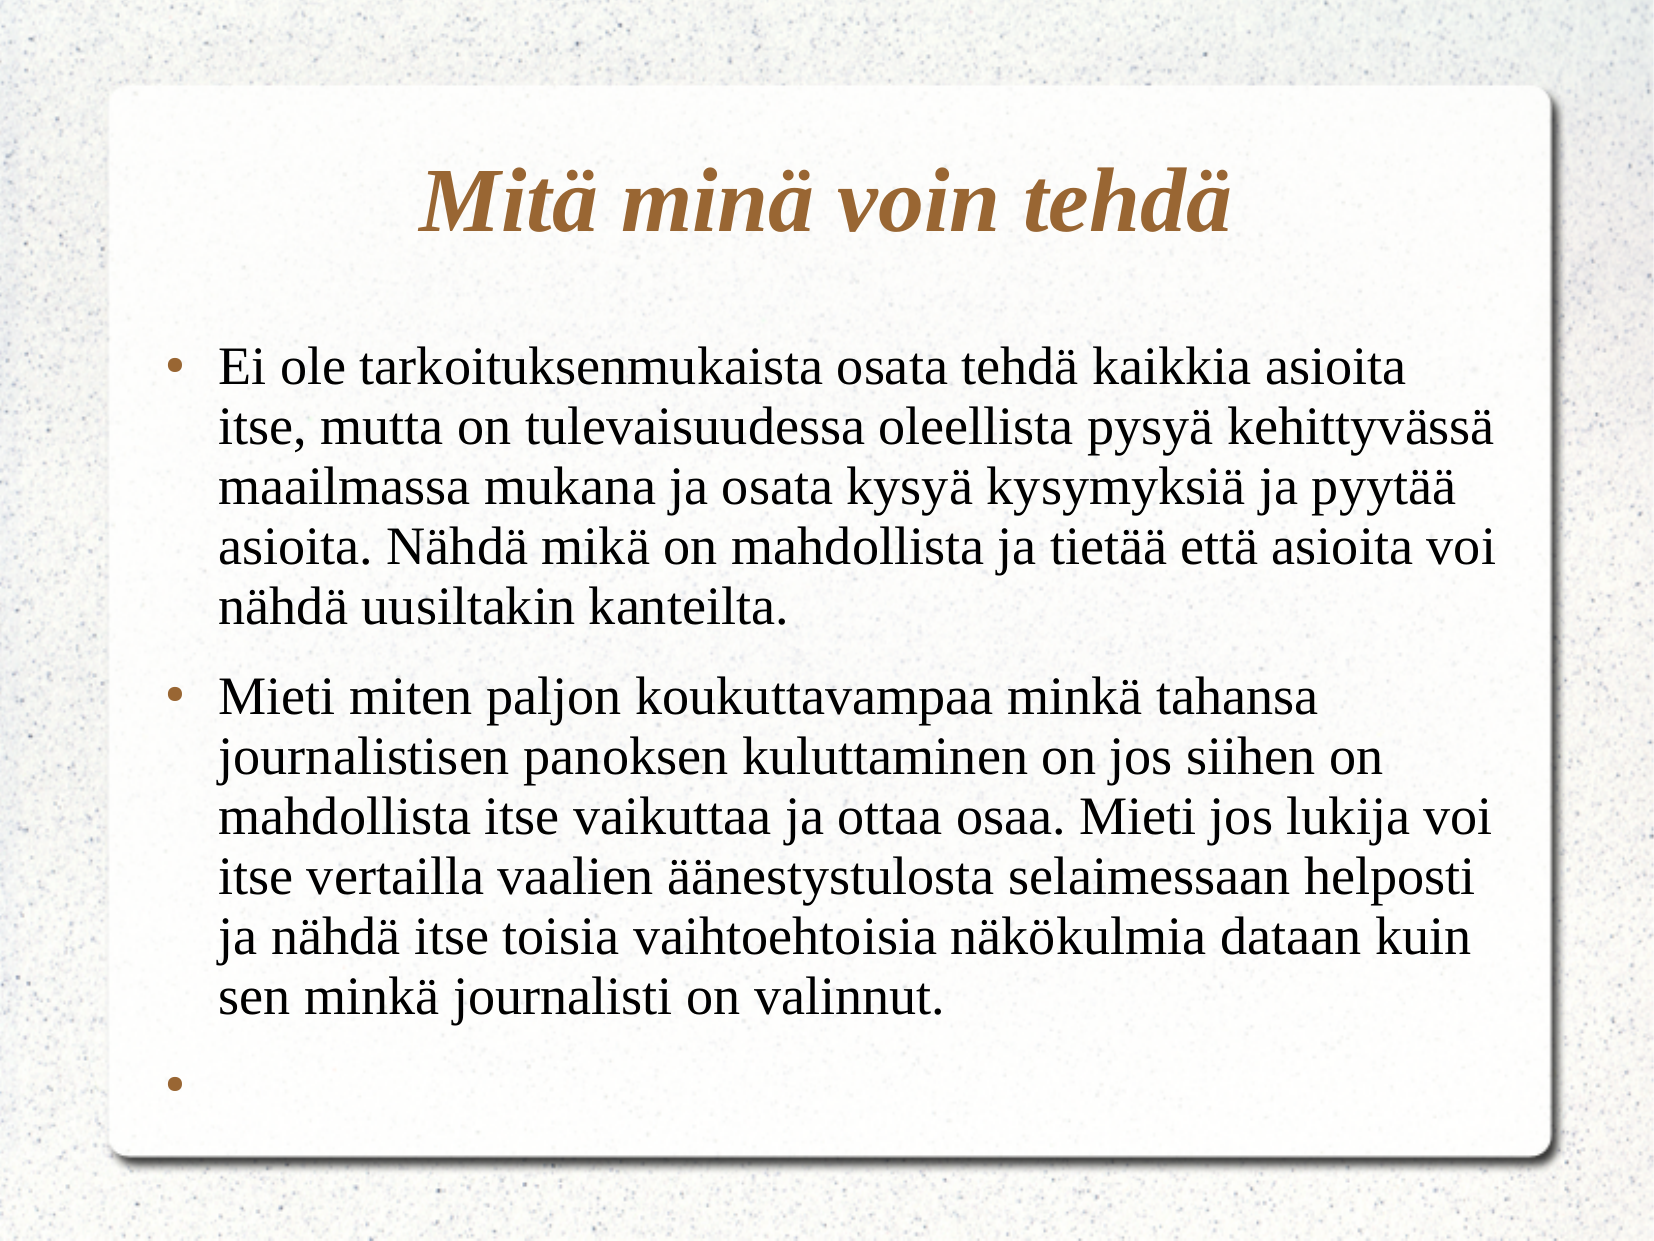

# Mitä minä voin tehdä
Ei ole tarkoituksenmukaista osata tehdä kaikkia asioita itse, mutta on tulevaisuudessa oleellista pysyä kehittyvässä maailmassa mukana ja osata kysyä kysymyksiä ja pyytää asioita. Nähdä mikä on mahdollista ja tietää että asioita voi nähdä uusiltakin kanteilta.
Mieti miten paljon koukuttavampaa minkä tahansa journalistisen panoksen kuluttaminen on jos siihen on mahdollista itse vaikuttaa ja ottaa osaa. Mieti jos lukija voi itse vertailla vaalien äänestystulosta selaimessaan helposti ja nähdä itse toisia vaihtoehtoisia näkökulmia dataan kuin sen minkä journalisti on valinnut.